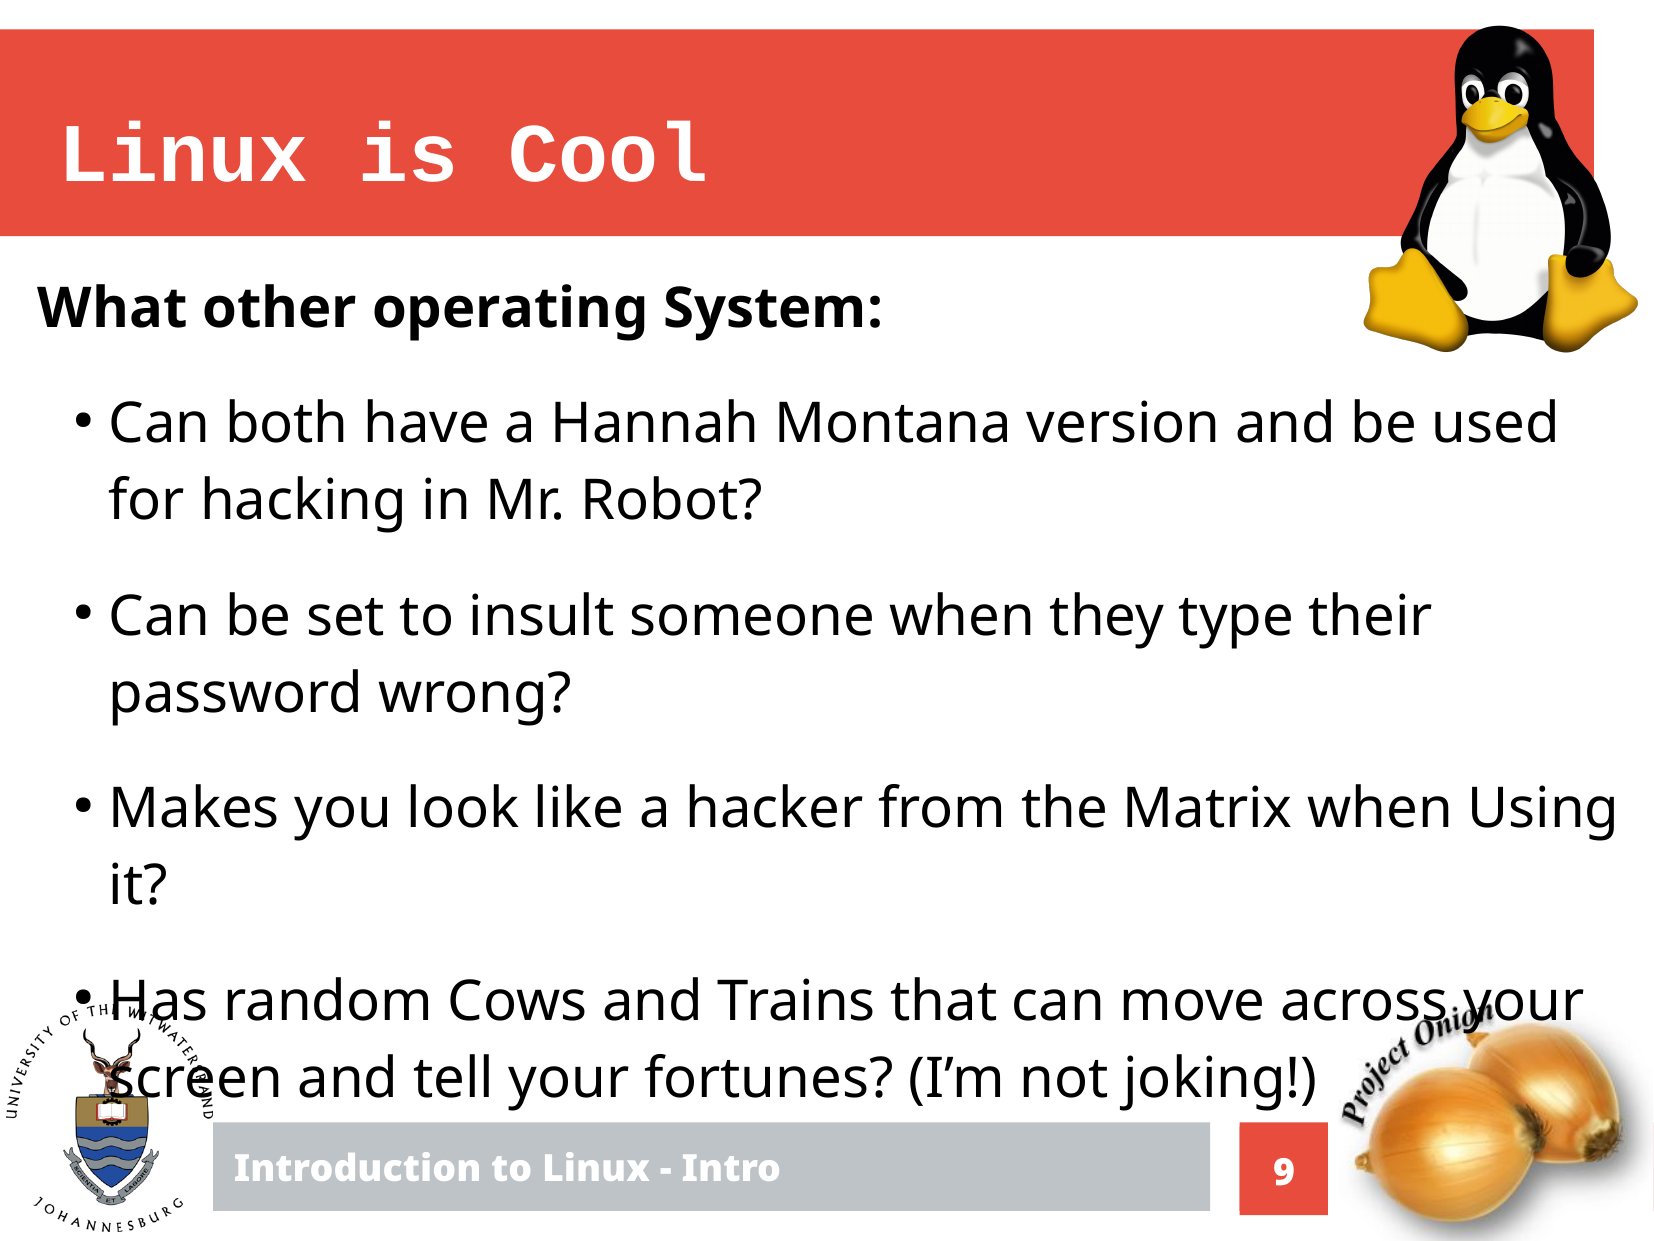

# Linux is Cool
What other operating System:
Can both have a Hannah Montana version and be used for hacking in Mr. Robot?
Can be set to insult someone when they type their password wrong?
Makes you look like a hacker from the Matrix when Using it?
Has random Cows and Trains that can move across your screen and tell your fortunes? (I’m not joking!)
 Introduction to Linux - Intro
9